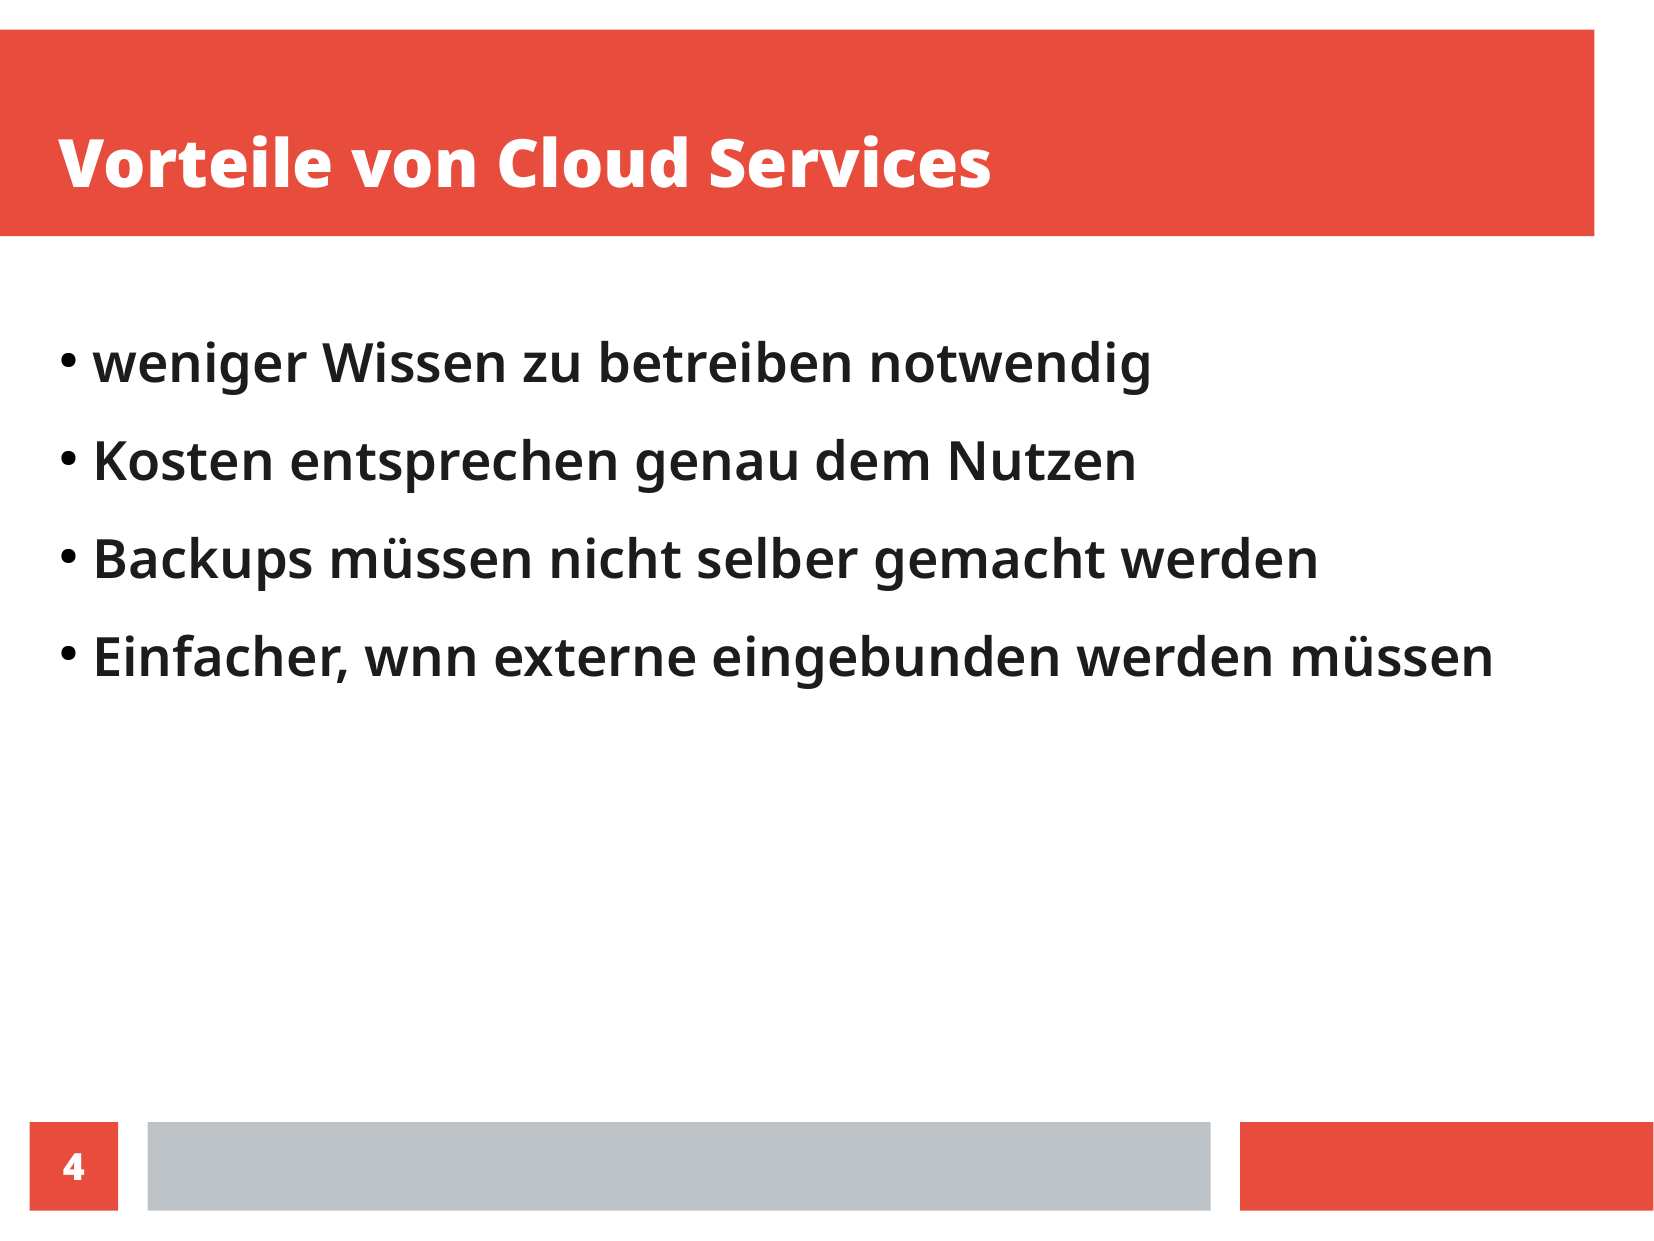

# Vorteile von Cloud Services
 weniger Wissen zu betreiben notwendig
 Kosten entsprechen genau dem Nutzen
 Backups müssen nicht selber gemacht werden
 Einfacher, wnn externe eingebunden werden müssen
4